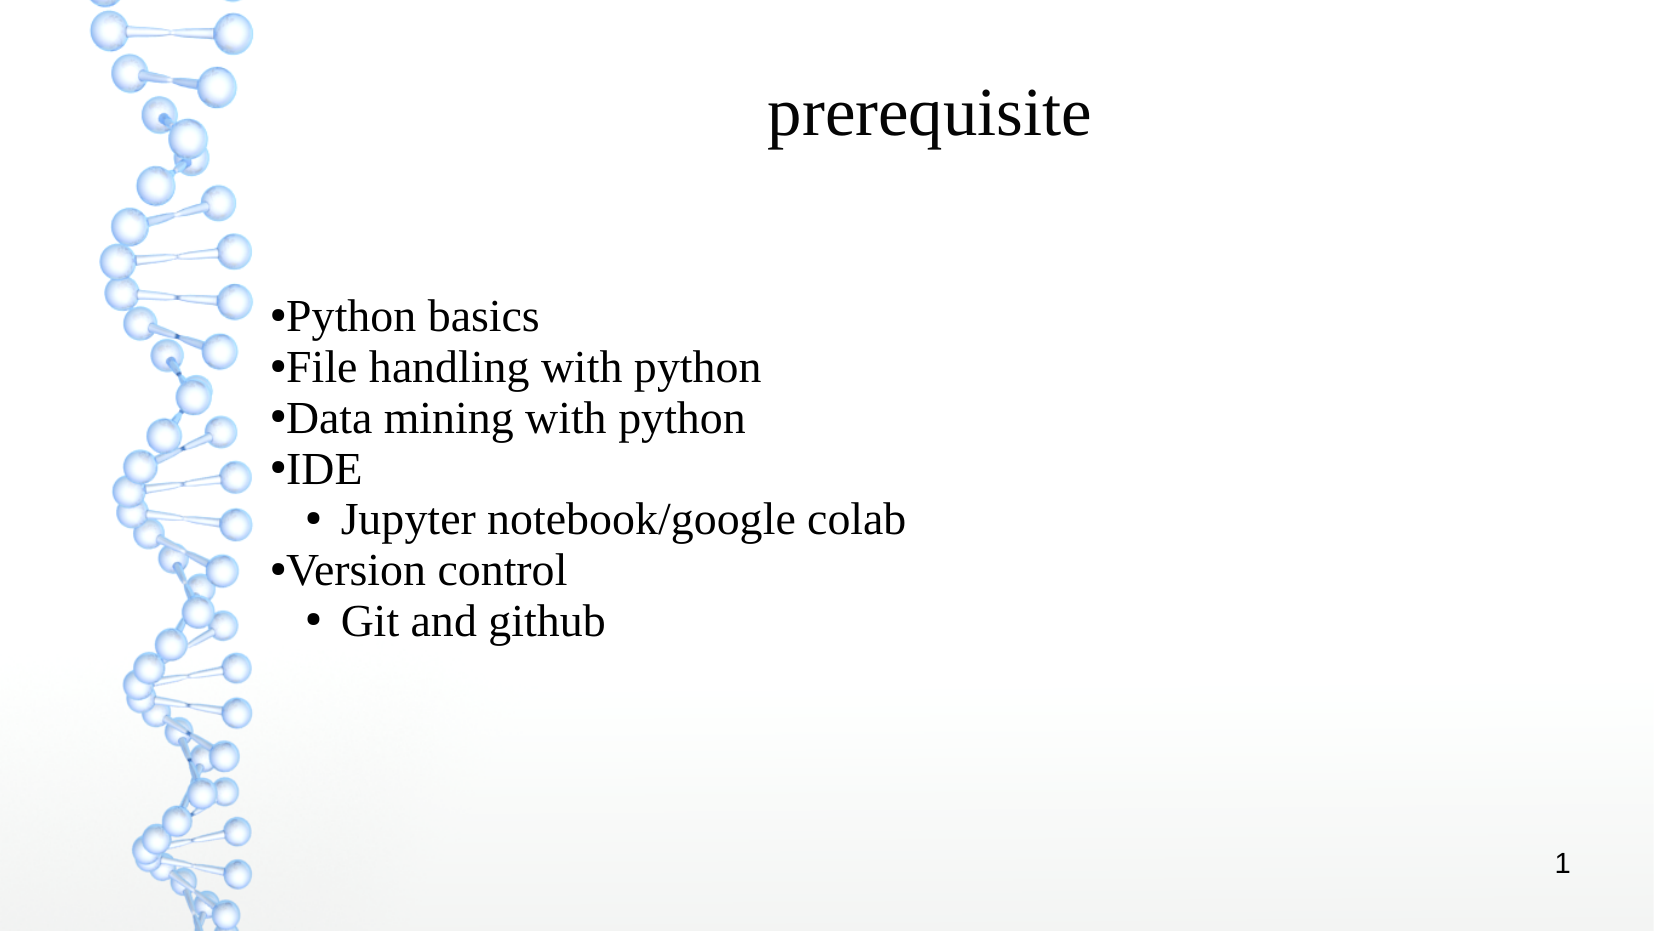

# prerequisite
Python basics
File handling with python
Data mining with python
IDE
Jupyter notebook/google colab
Version control
Git and github
1